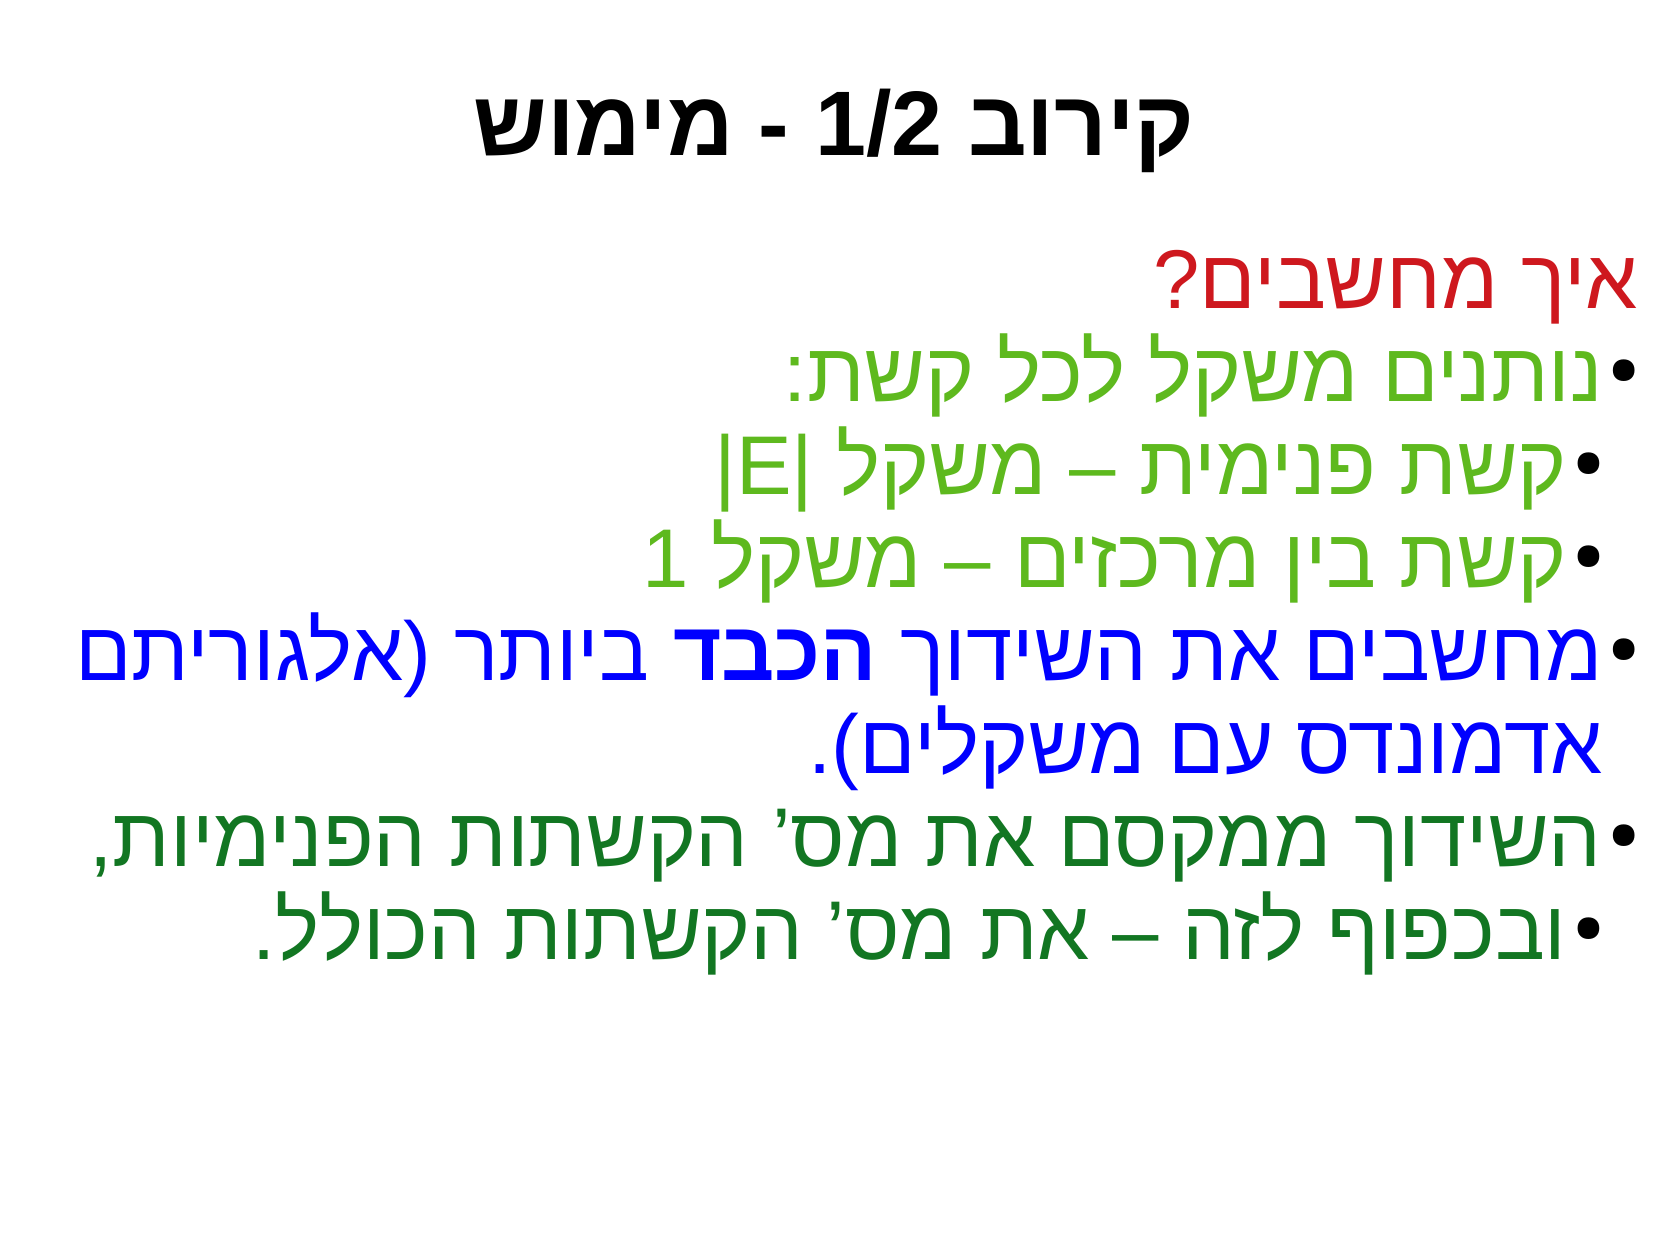

# קירוב 1/2 - מימוש
איך מחשבים?
נותנים משקל לכל קשת:
קשת פנימית – משקל |E|
קשת בין מרכזים – משקל 1
מחשבים את השידוך הכבד ביותר (אלגוריתם אדמונדס עם משקלים).
השידוך ממקסם את מס’ הקשתות הפנימיות,
ובכפוף לזה – את מס’ הקשתות הכולל.